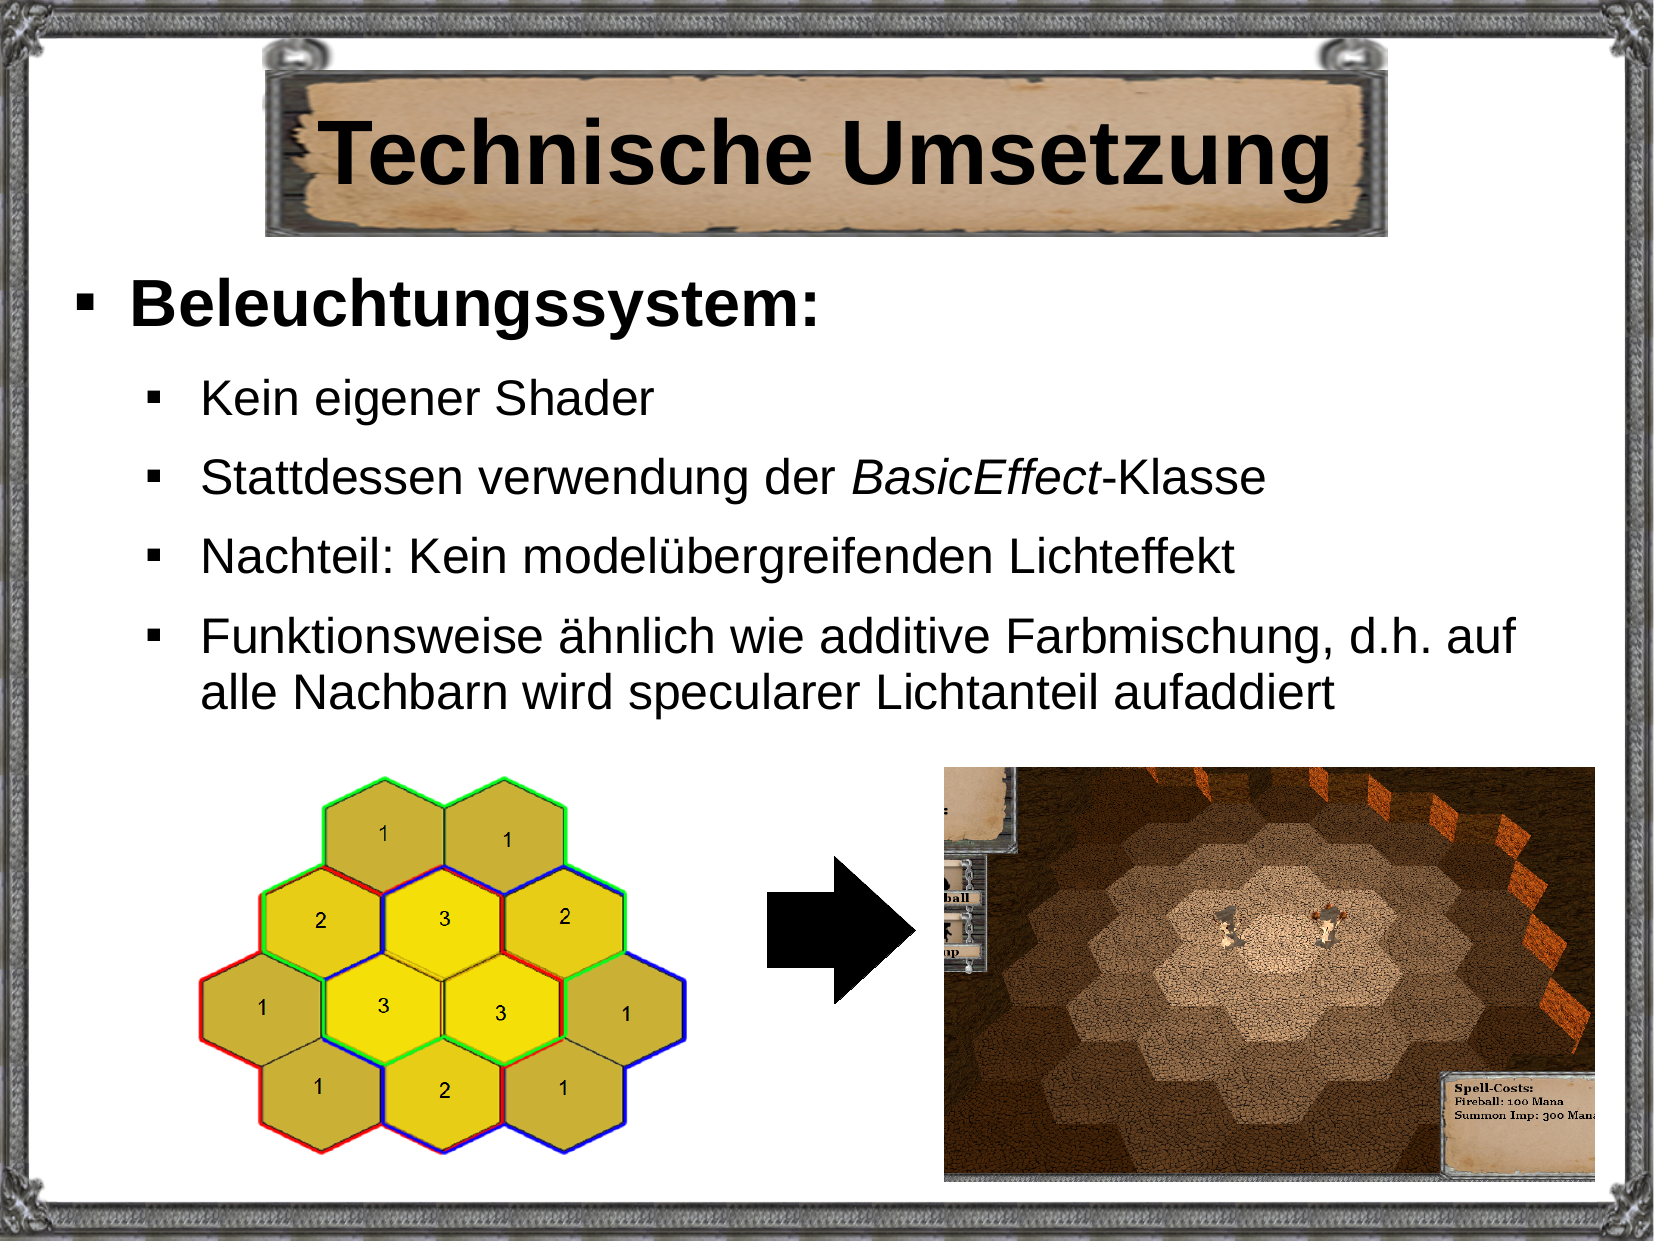

# Technische Umsetzung
Beleuchtungssystem:
Kein eigener Shader
Stattdessen verwendung der BasicEffect-Klasse
Nachteil: Kein modelübergreifenden Lichteffekt
Funktionsweise ähnlich wie additive Farbmischung, d.h. auf alle Nachbarn wird specularer Lichtanteil aufaddiert